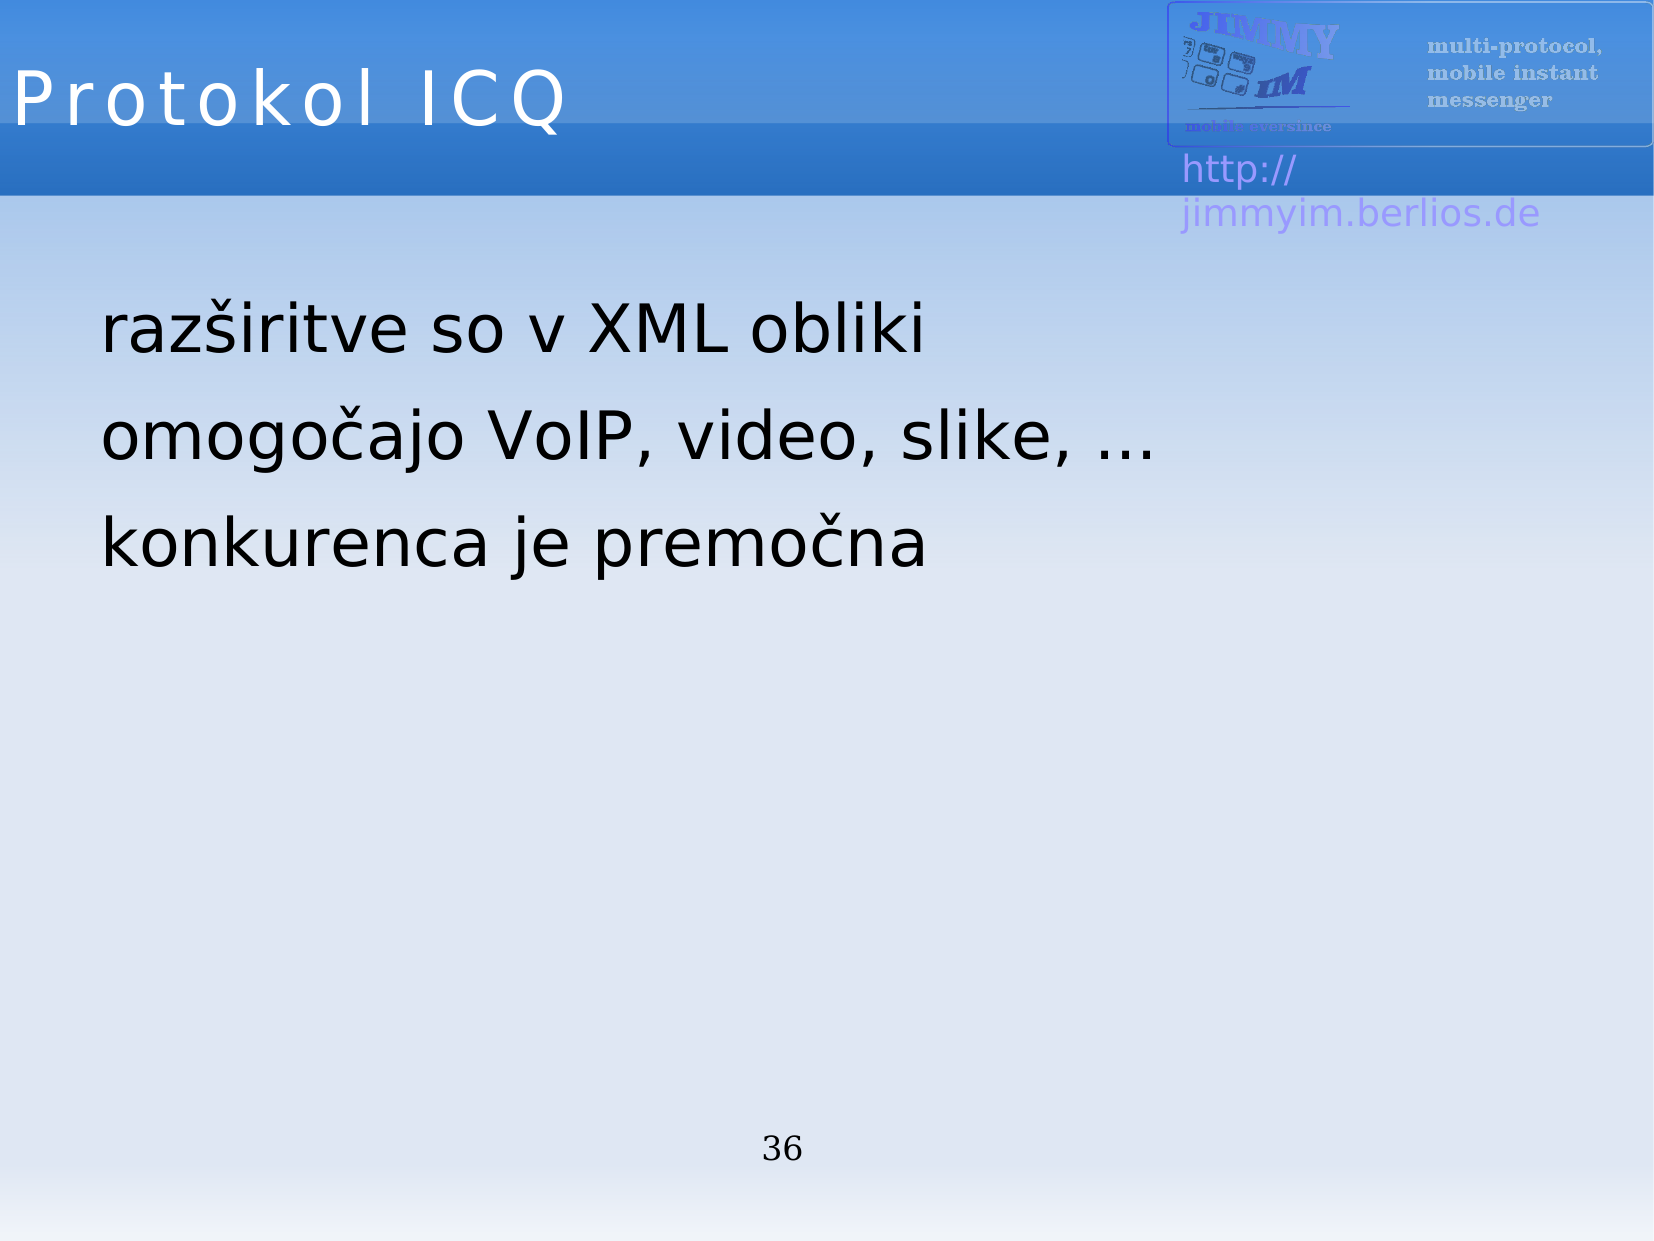

# Protokol ICQ
razširitve so v XML obliki
omogočajo VoIP, video, slike, ...
konkurenca je premočna
36